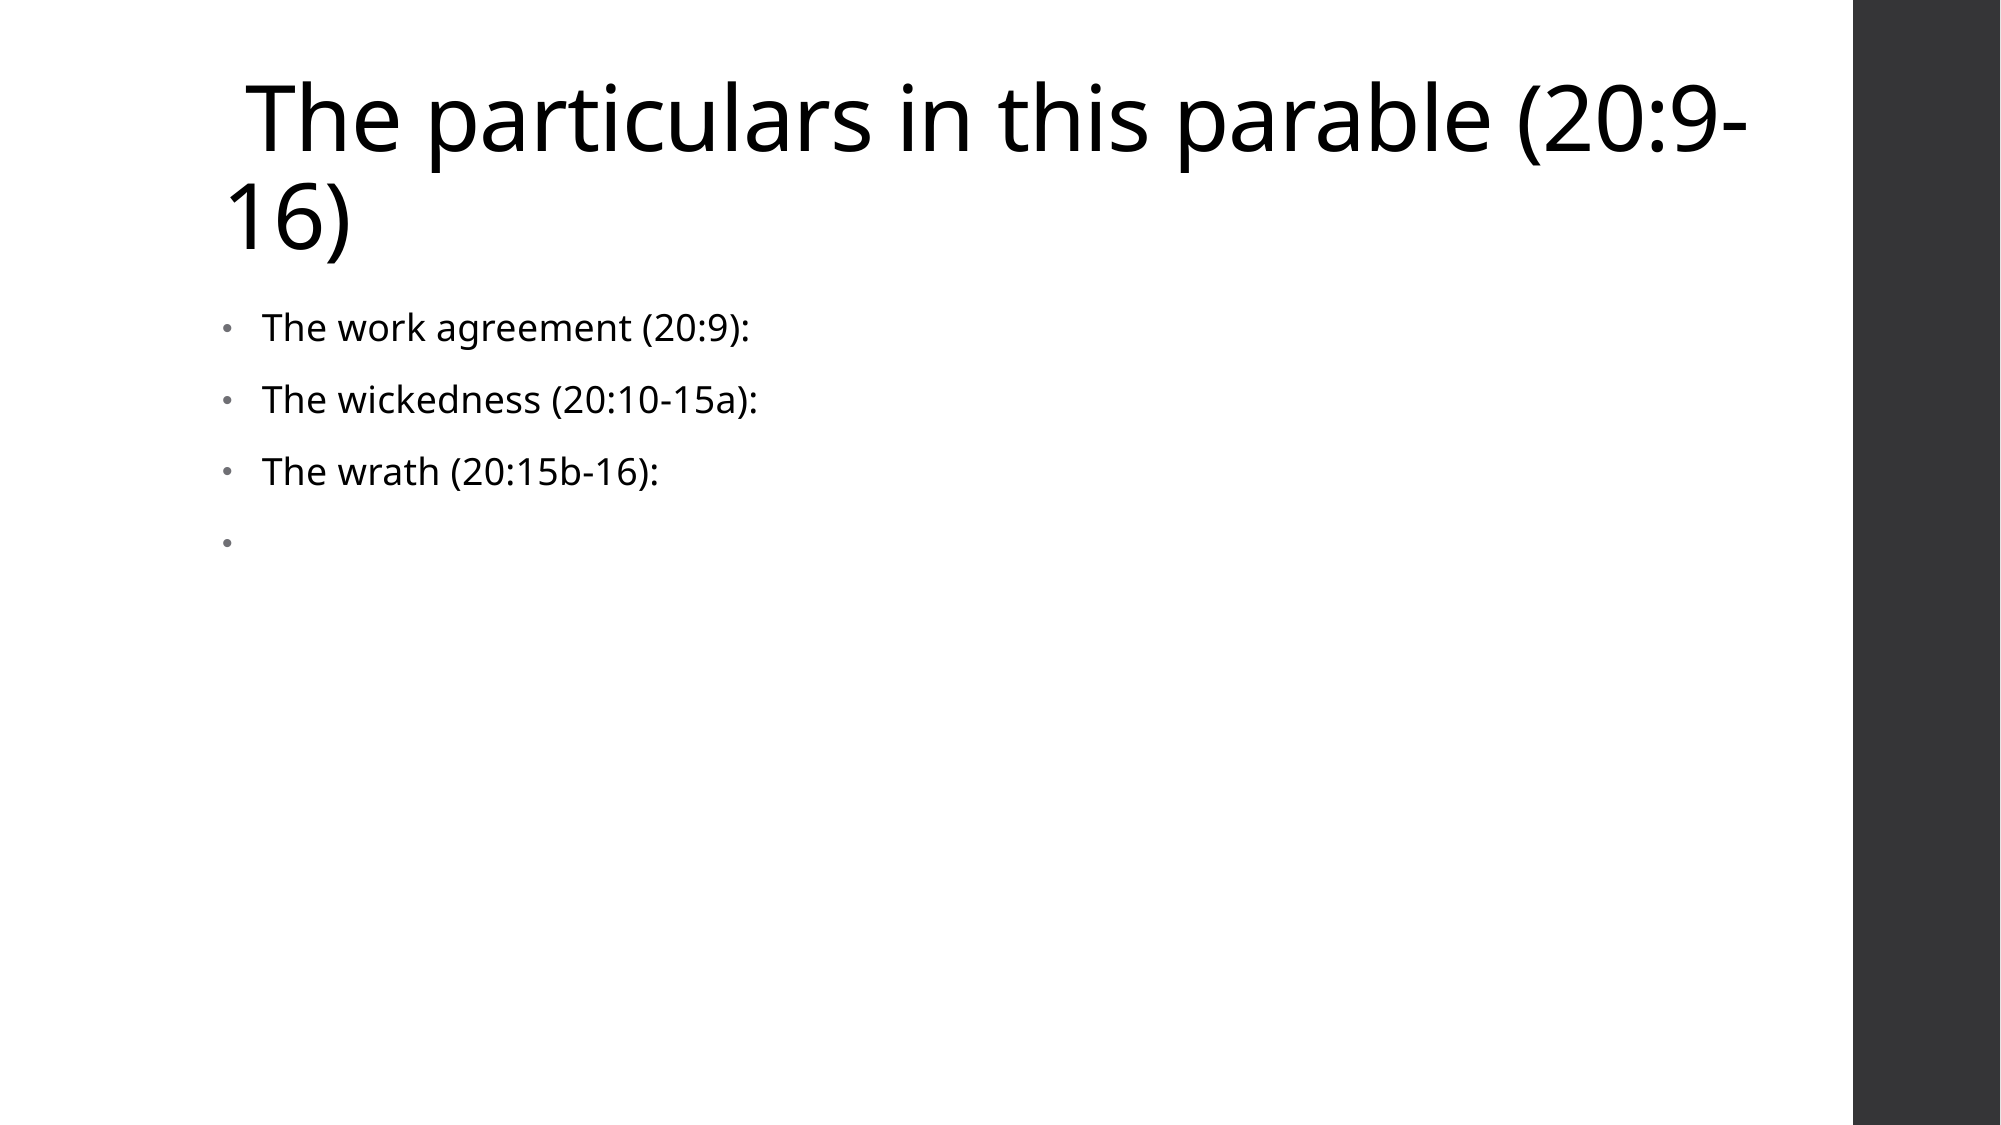

# The particulars in this parable (20:9-16)
 The work agreement (20:9):
 The wickedness (20:10-15a):
 The wrath (20:15b-16):